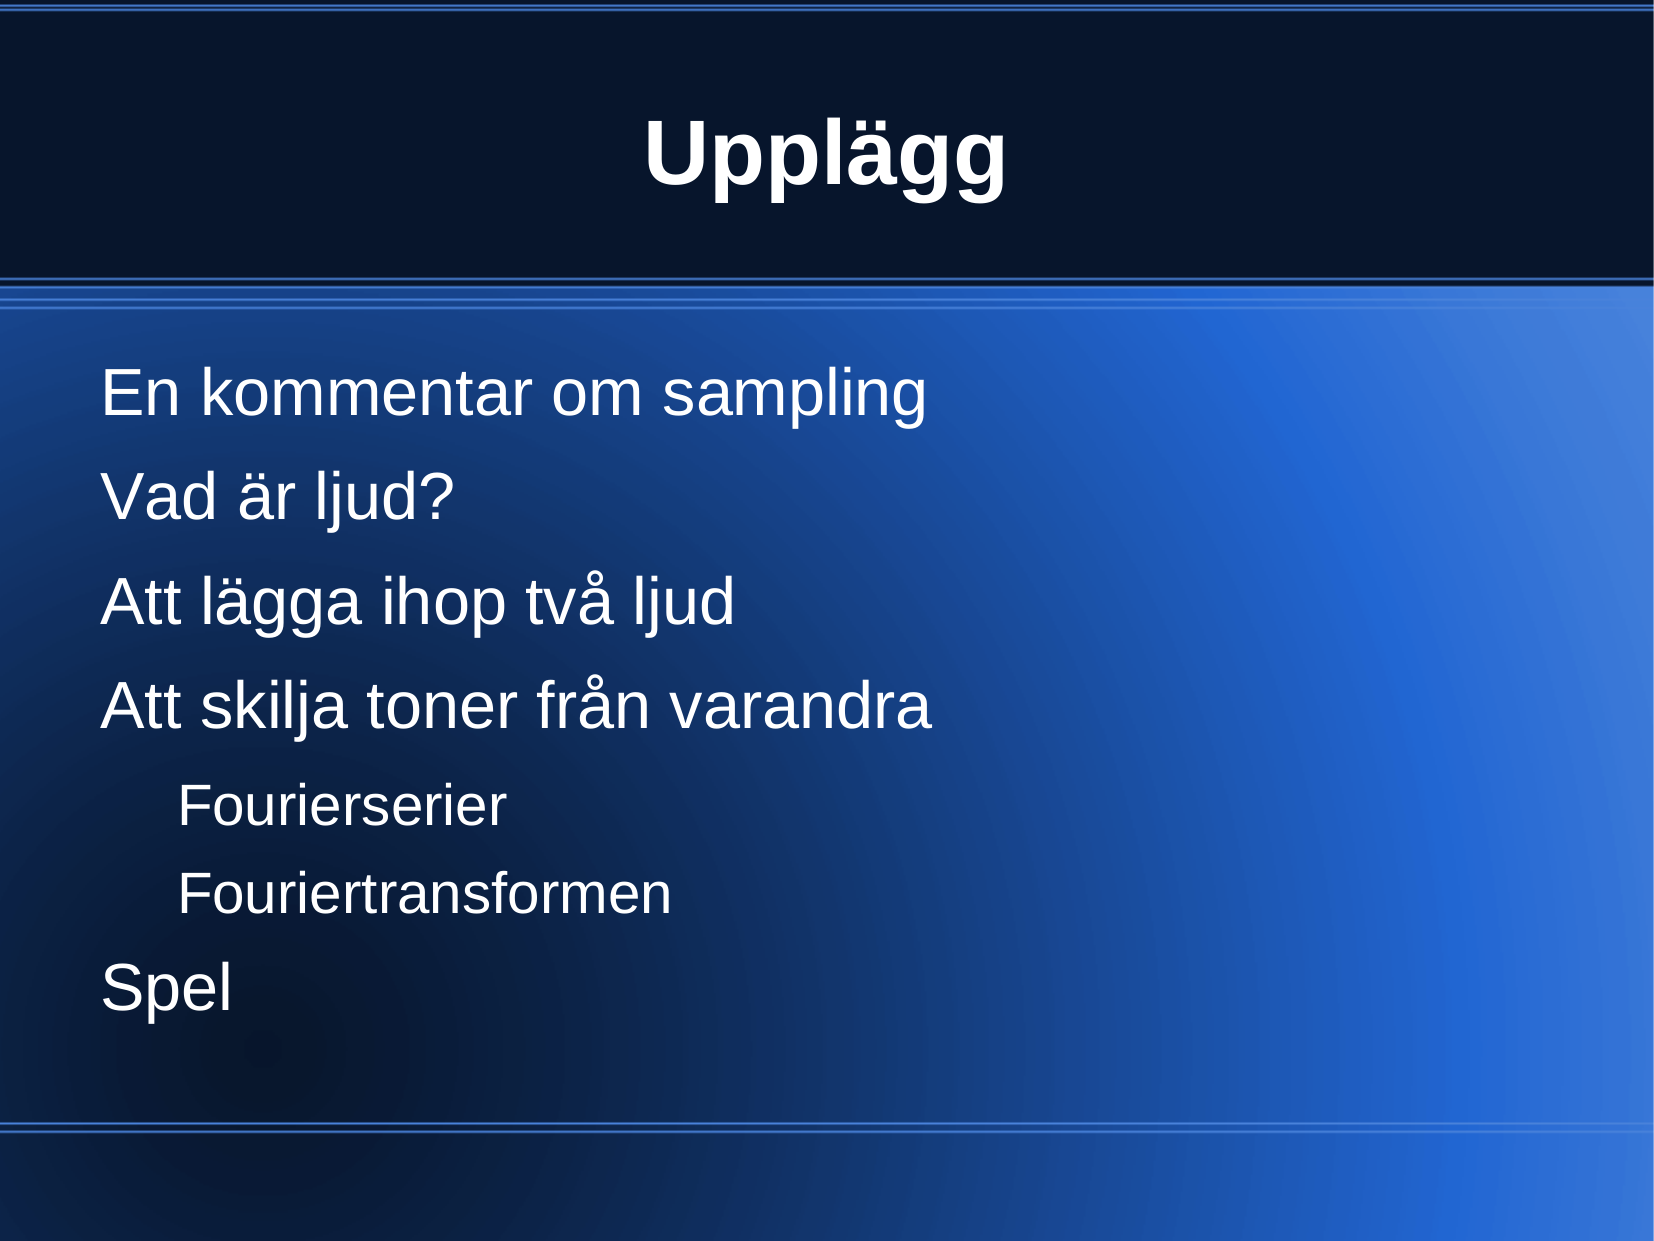

# Upplägg
En kommentar om sampling
Vad är ljud?
Att lägga ihop två ljud
Att skilja toner från varandra
Fourierserier
Fouriertransformen
Spel